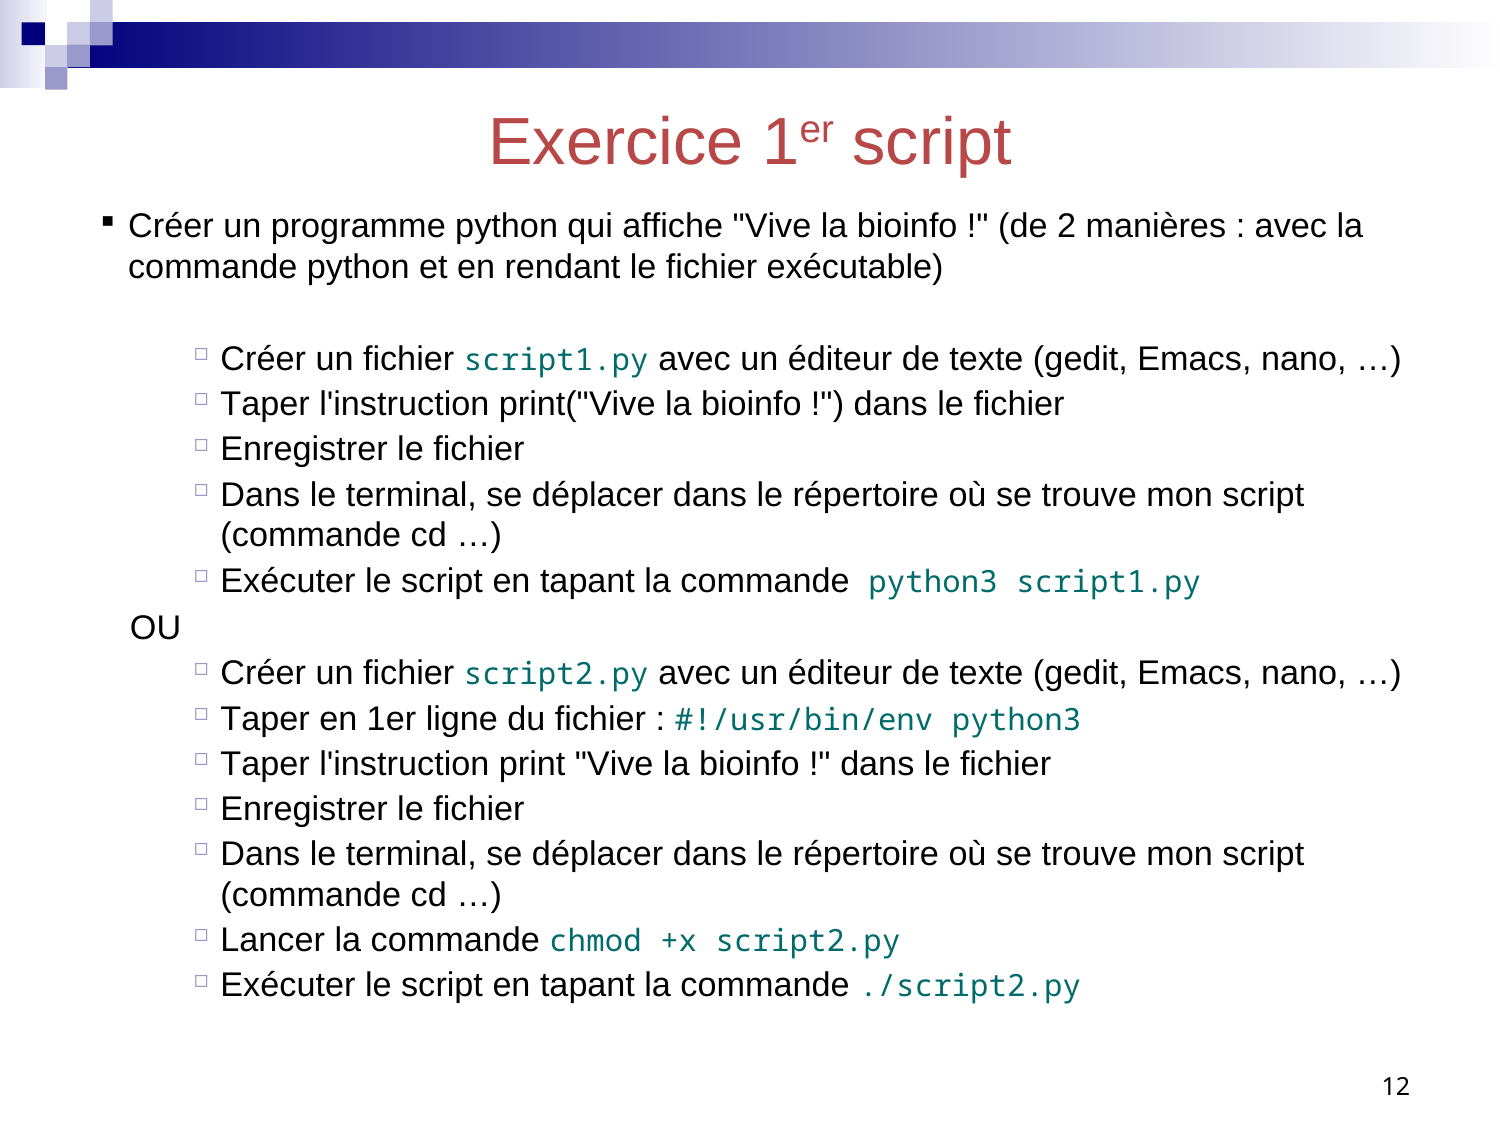

# Exercice 1er script
Créer un programme python qui affiche "Vive la bioinfo !" (de 2 manières : avec la commande python et en rendant le fichier exécutable)
Créer un fichier script1.py avec un éditeur de texte (gedit, Emacs, nano, …)
Taper l'instruction print("Vive la bioinfo !") dans le fichier
Enregistrer le fichier
Dans le terminal, se déplacer dans le répertoire où se trouve mon script (commande cd …)
Exécuter le script en tapant la commande python3 script1.py
 OU
Créer un fichier script2.py avec un éditeur de texte (gedit, Emacs, nano, …)
Taper en 1er ligne du fichier : #!/usr/bin/env python3
Taper l'instruction print "Vive la bioinfo !" dans le fichier
Enregistrer le fichier
Dans le terminal, se déplacer dans le répertoire où se trouve mon script (commande cd …)
Lancer la commande chmod +x script2.py
Exécuter le script en tapant la commande ./script2.py
12